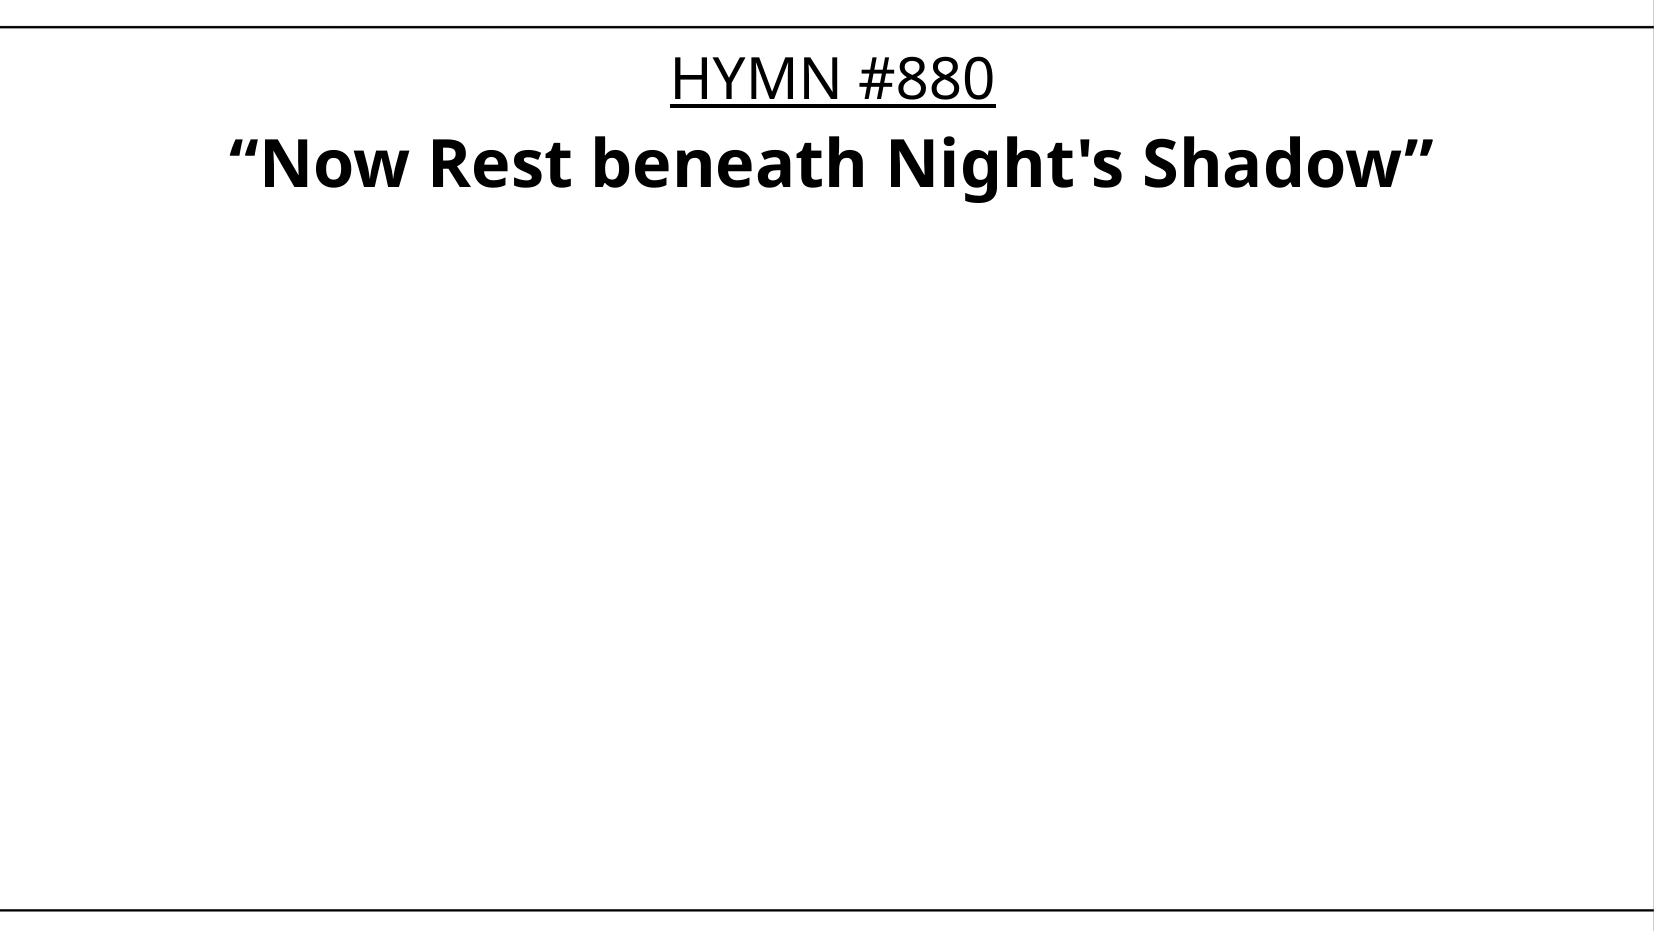

HYMN #880
“Now Rest beneath Night's Shadow”